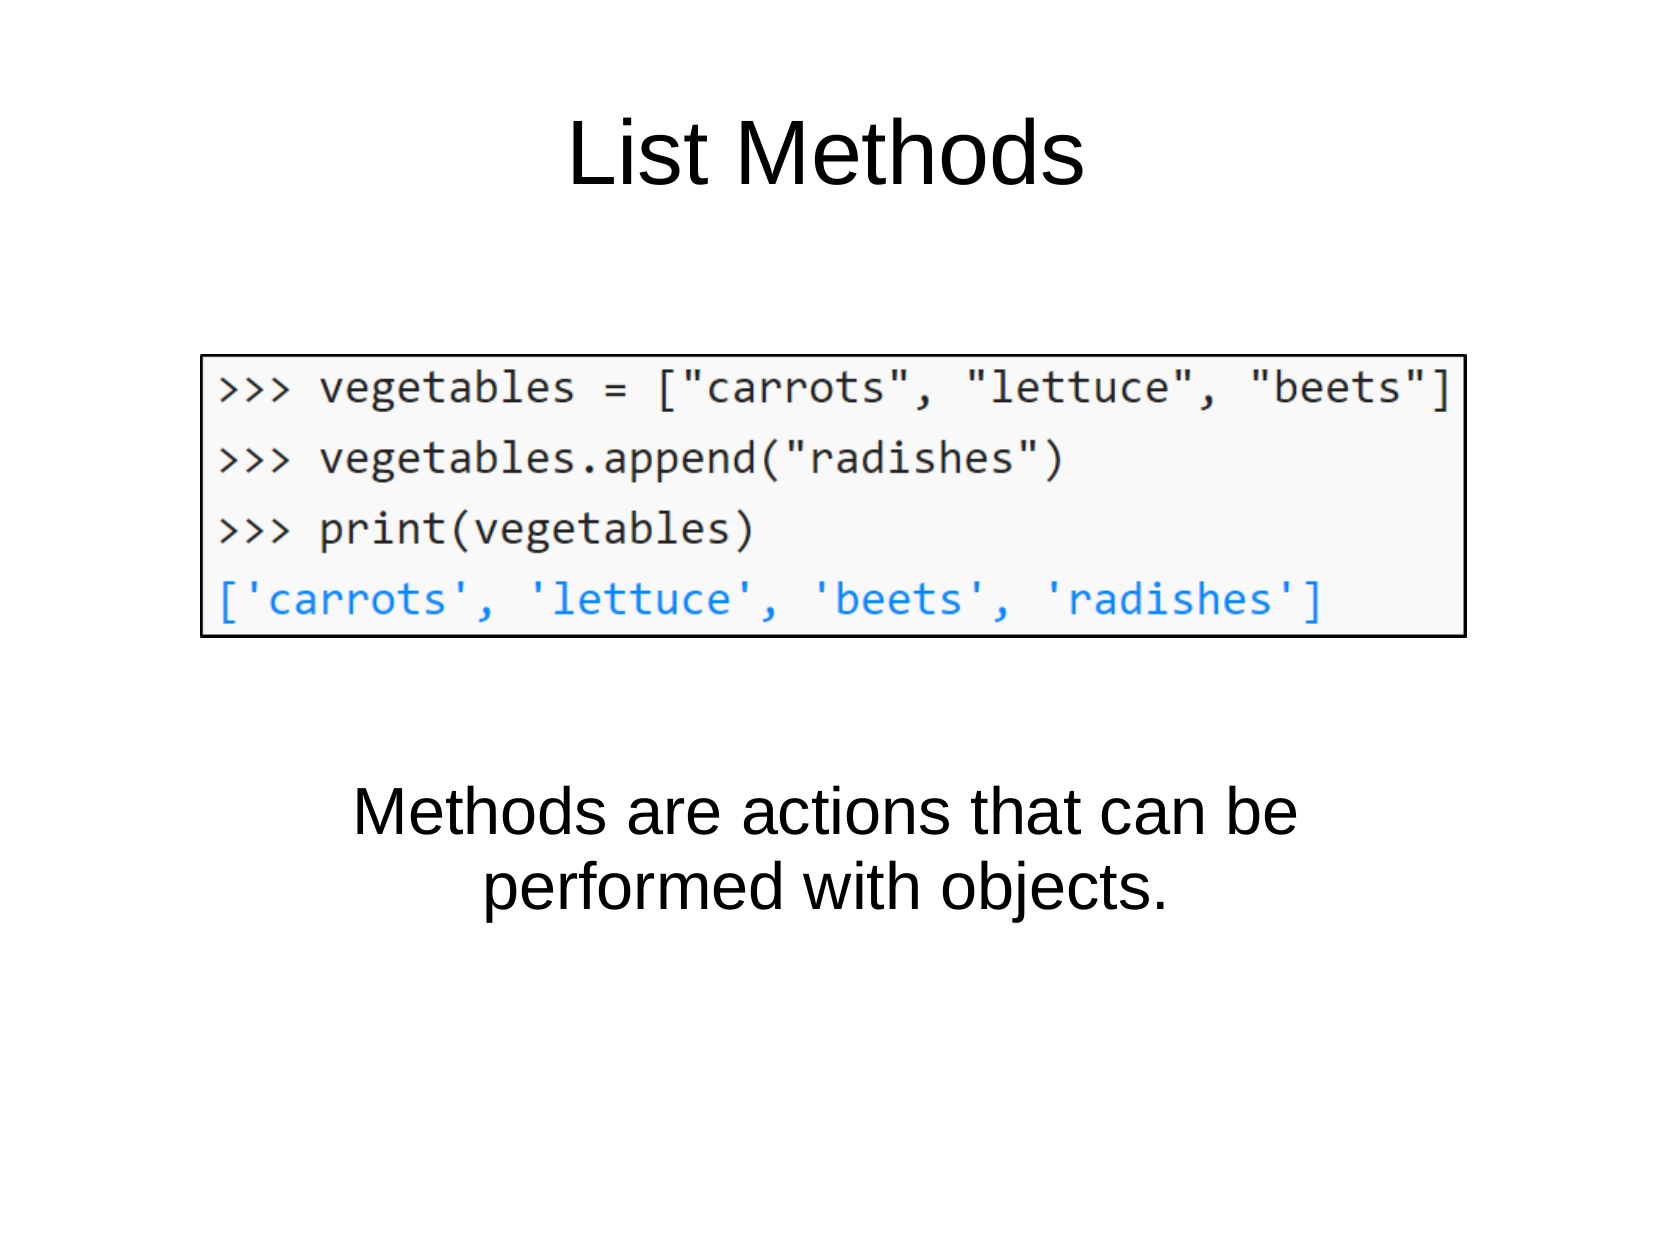

# List Methods
Methods are actions that can be
performed with objects.